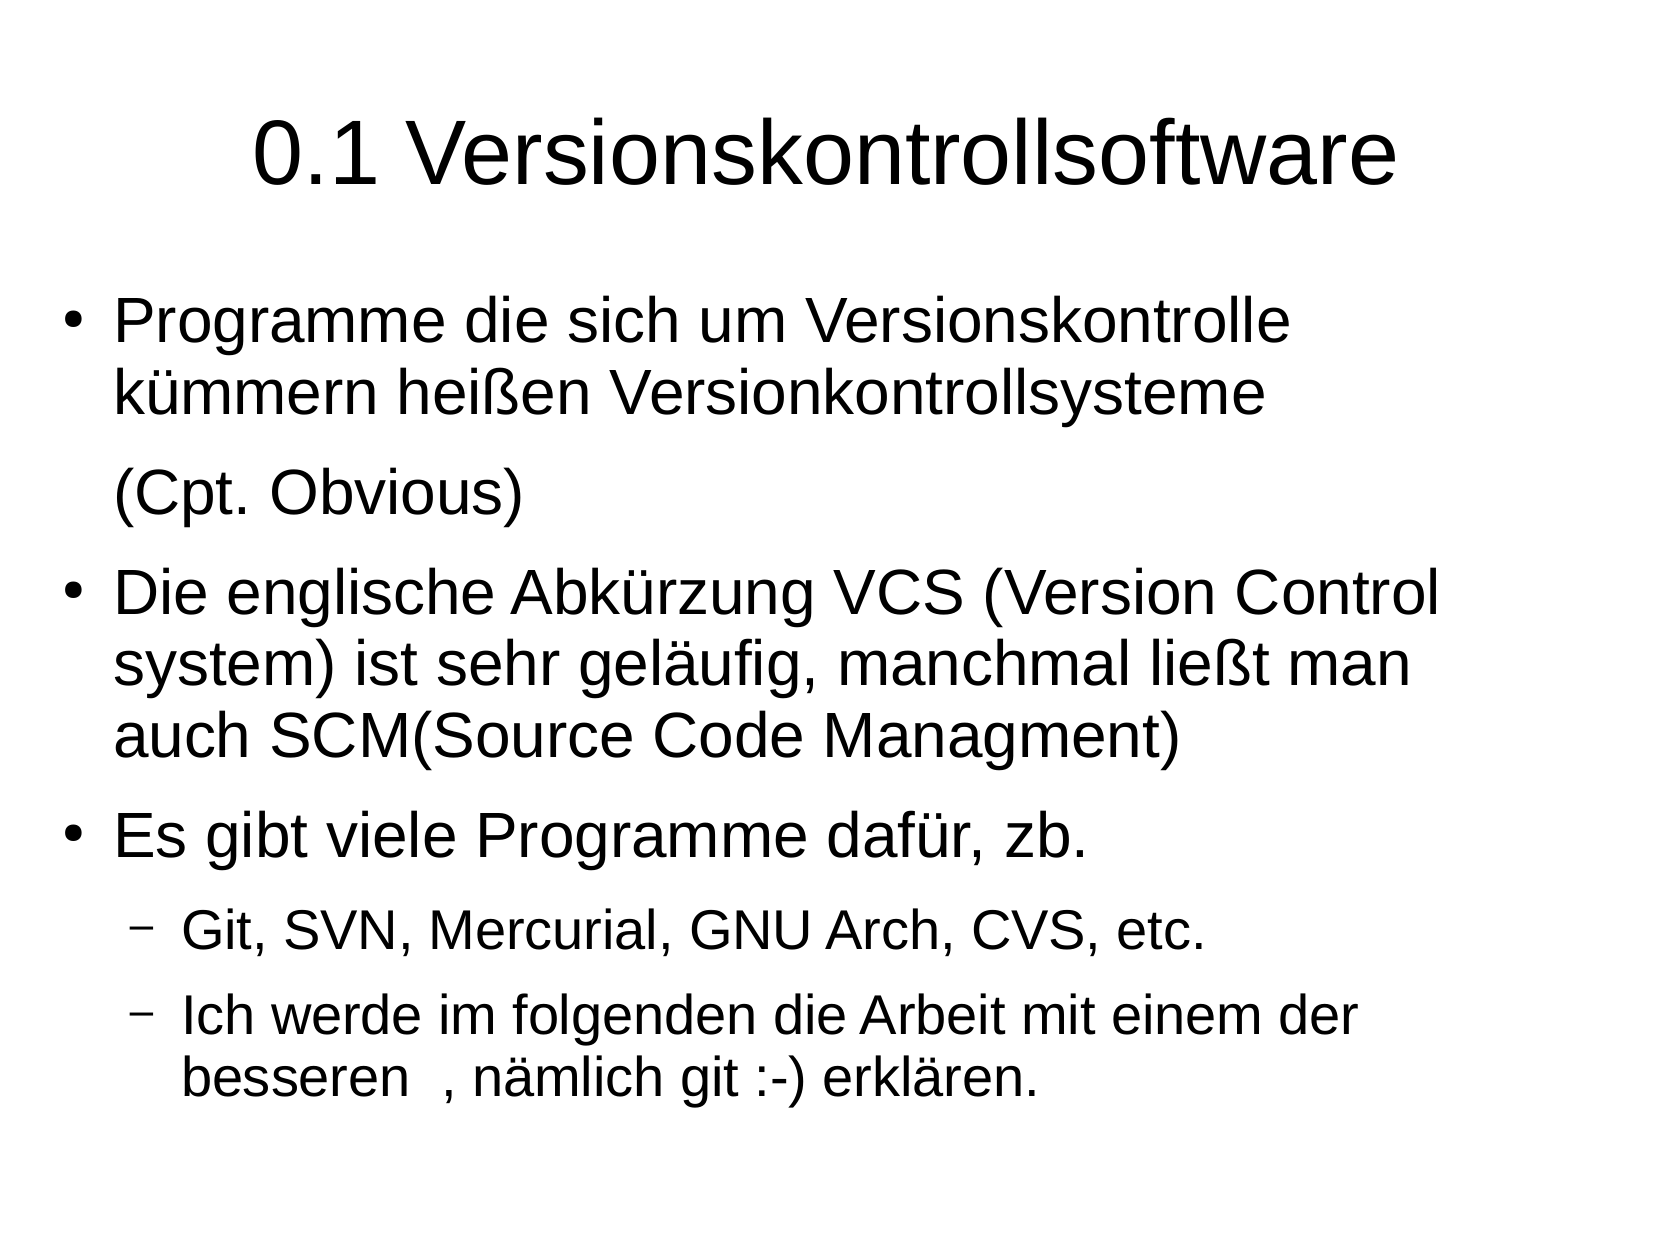

# 0.1 Versionskontrollsoftware
Programme die sich um Versionskontrolle kümmern heißen Versionkontrollsysteme
(Cpt. Obvious)
Die englische Abkürzung VCS (Version Control system) ist sehr geläufig, manchmal ließt man auch SCM(Source Code Managment)
Es gibt viele Programme dafür, zb.
Git, SVN, Mercurial, GNU Arch, CVS, etc.
Ich werde im folgenden die Arbeit mit einem der besseren , nämlich git :-) erklären.